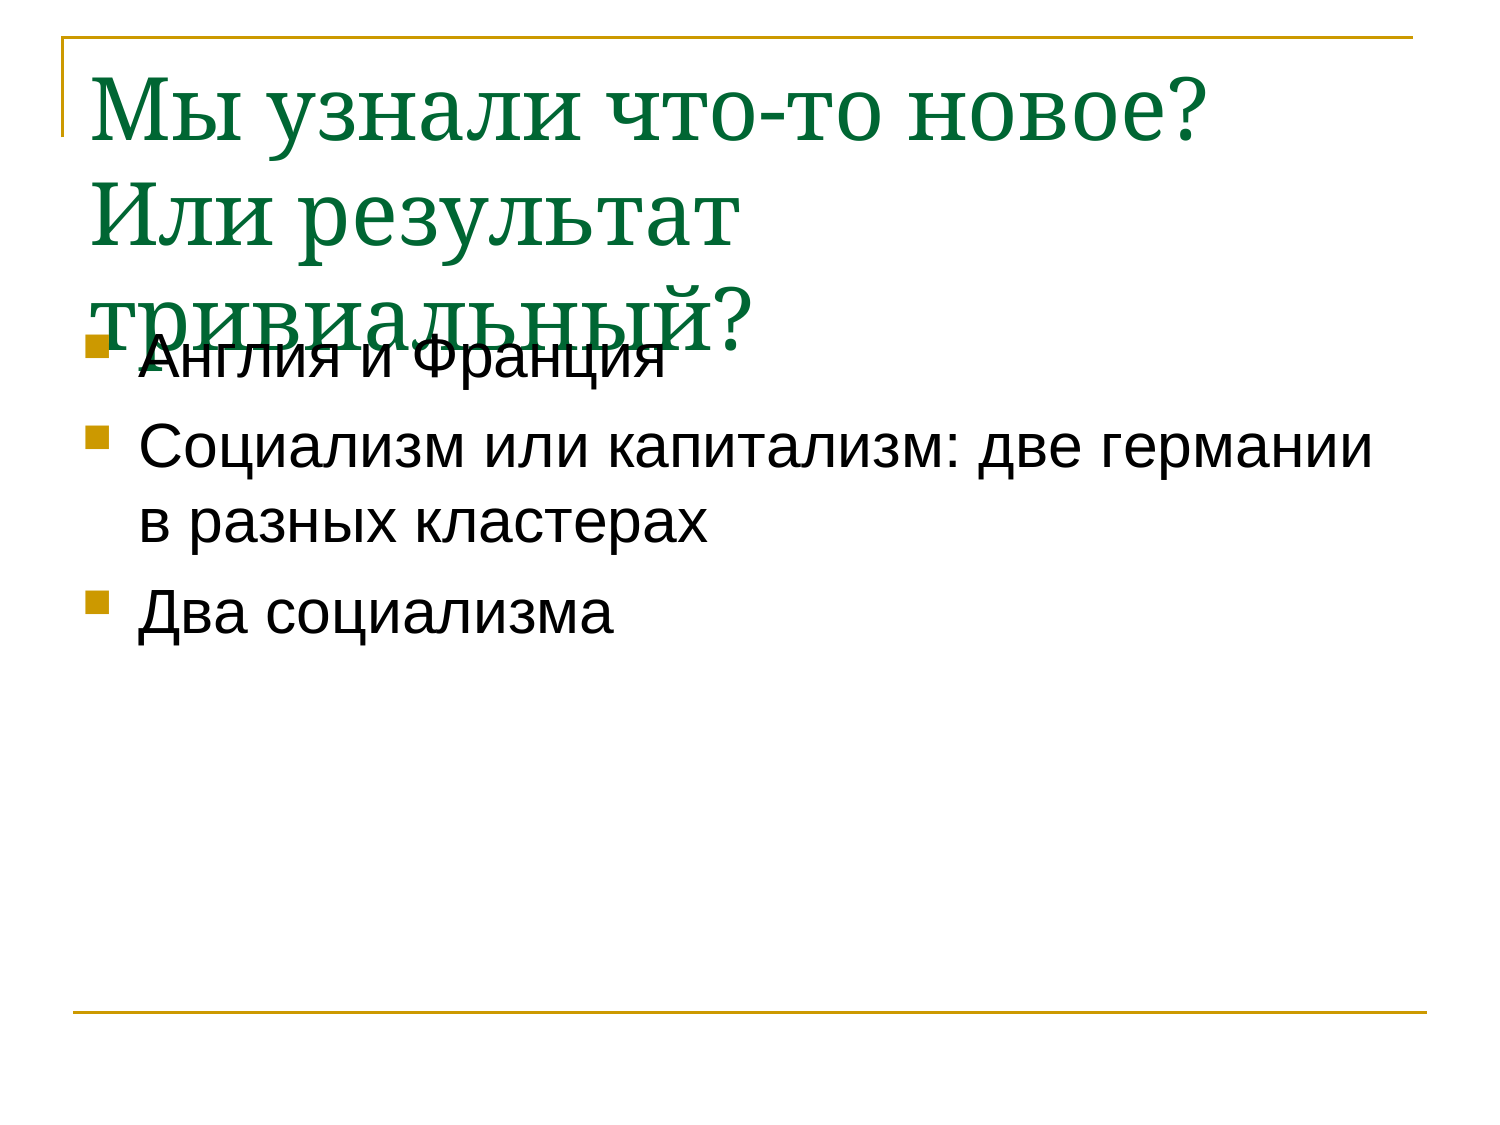

# Мы узнали что-то новое? Или результат тривиальный?
Англия и Франция
Социализм или капитализм: две германии в разных кластерах
Два социализма